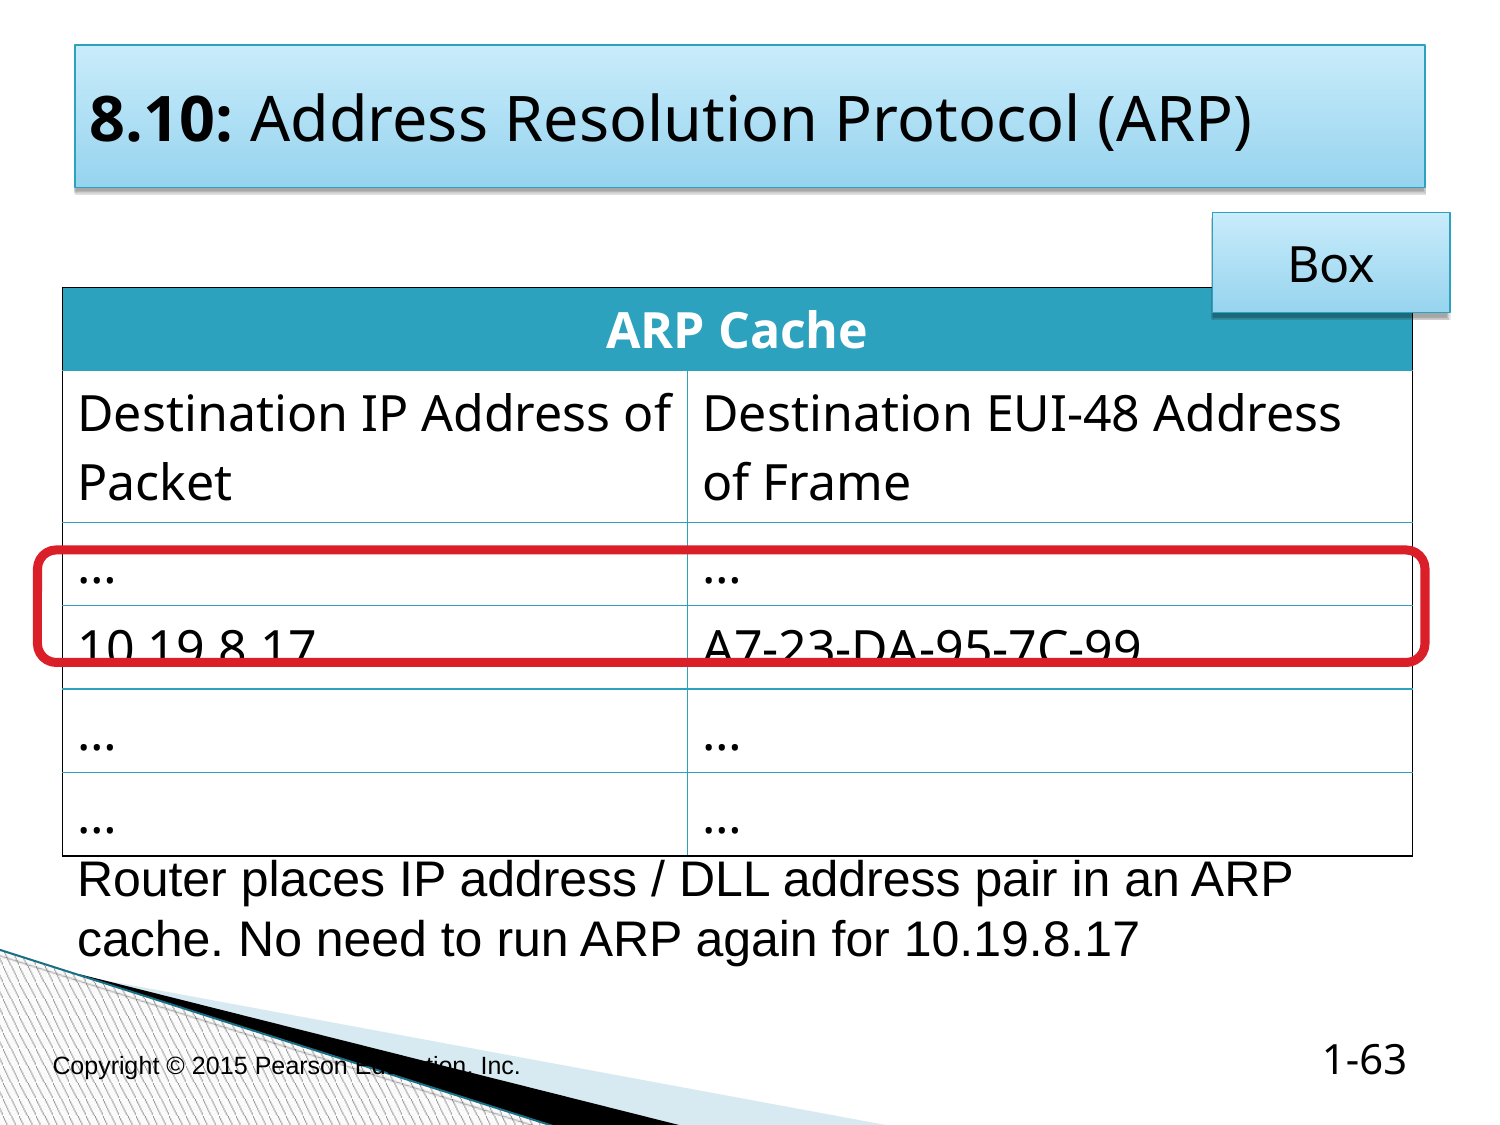

# 8.10: Address Resolution Protocol (ARP)
Box
| ARP Cache | |
| --- | --- |
| Destination IP Address of Packet | Destination EUI-48 Address of Frame |
| … | … |
| 10.19.8.17 | A7-23-DA-95-7C-99 |
| … | … |
| … | … |
Router places IP address / DLL address pair in an ARP cache. No need to run ARP again for 10.19.8.17
Copyright © 2015 Pearson Education, Inc.